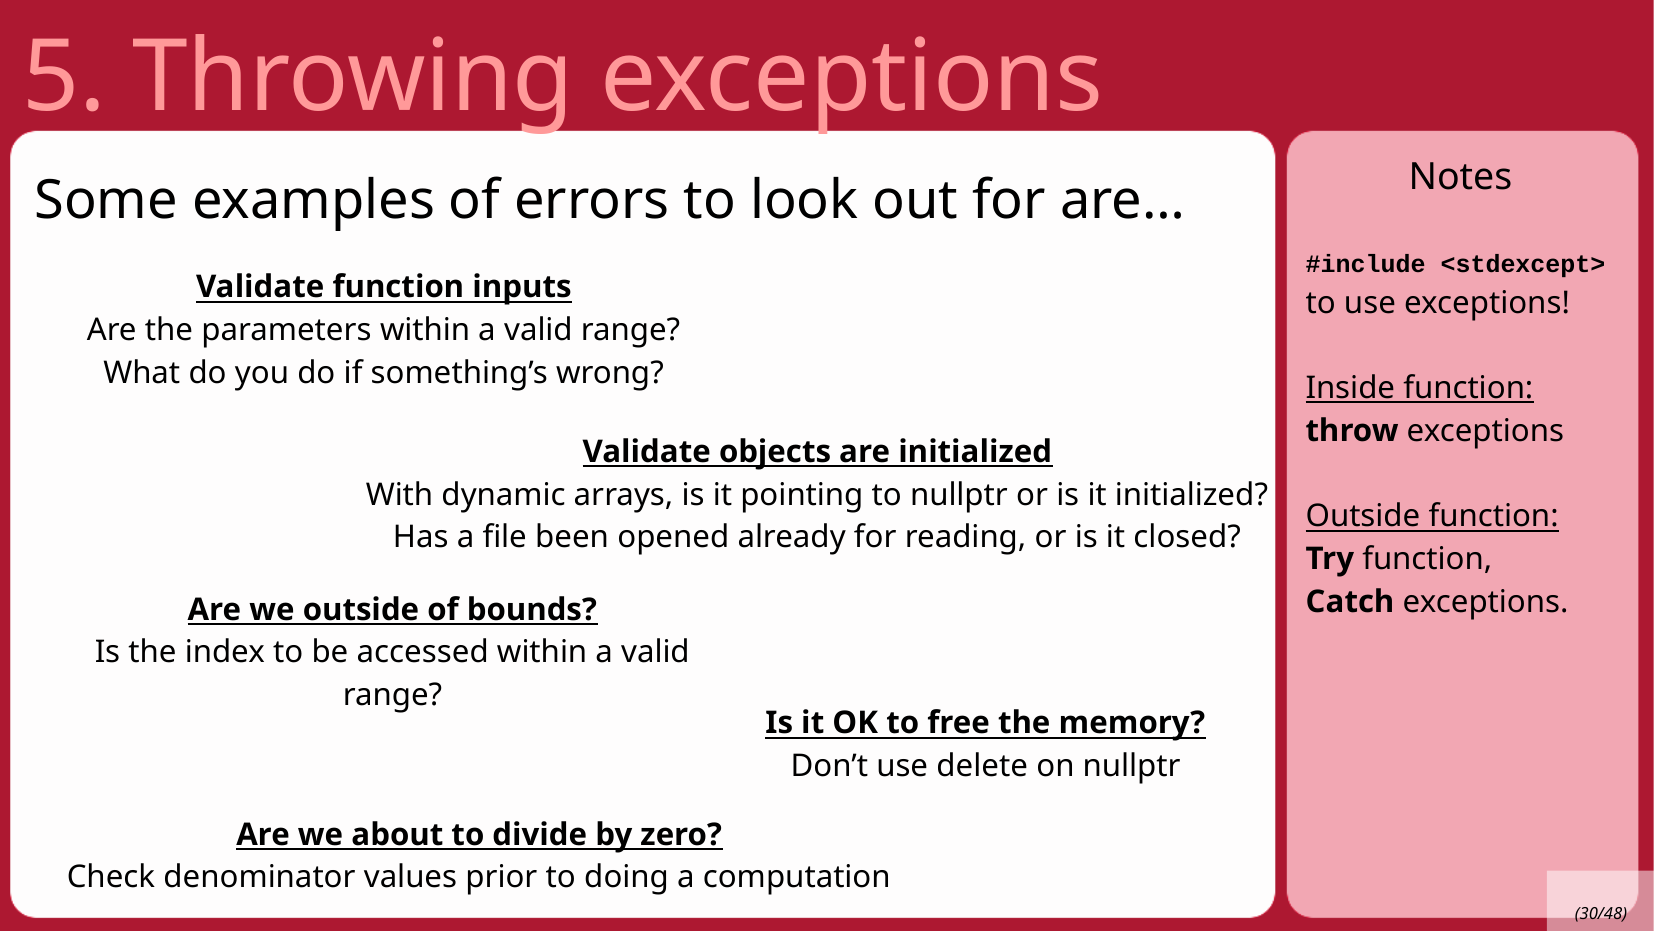

# 5. Throwing exceptions
Notes
#include <stdexcept>
to use exceptions!
Inside function:
throw exceptions
Outside function:
Try function,
Catch exceptions.
Some examples of errors to look out for are…
Validate function inputs
Are the parameters within a valid range?
What do you do if something’s wrong?
Validate objects are initialized
With dynamic arrays, is it pointing to nullptr or is it initialized?
Has a file been opened already for reading, or is it closed?
Are we outside of bounds?
Is the index to be accessed within a valid range?
Is it OK to free the memory?
Don’t use delete on nullptr
Are we about to divide by zero?
Check denominator values prior to doing a computation